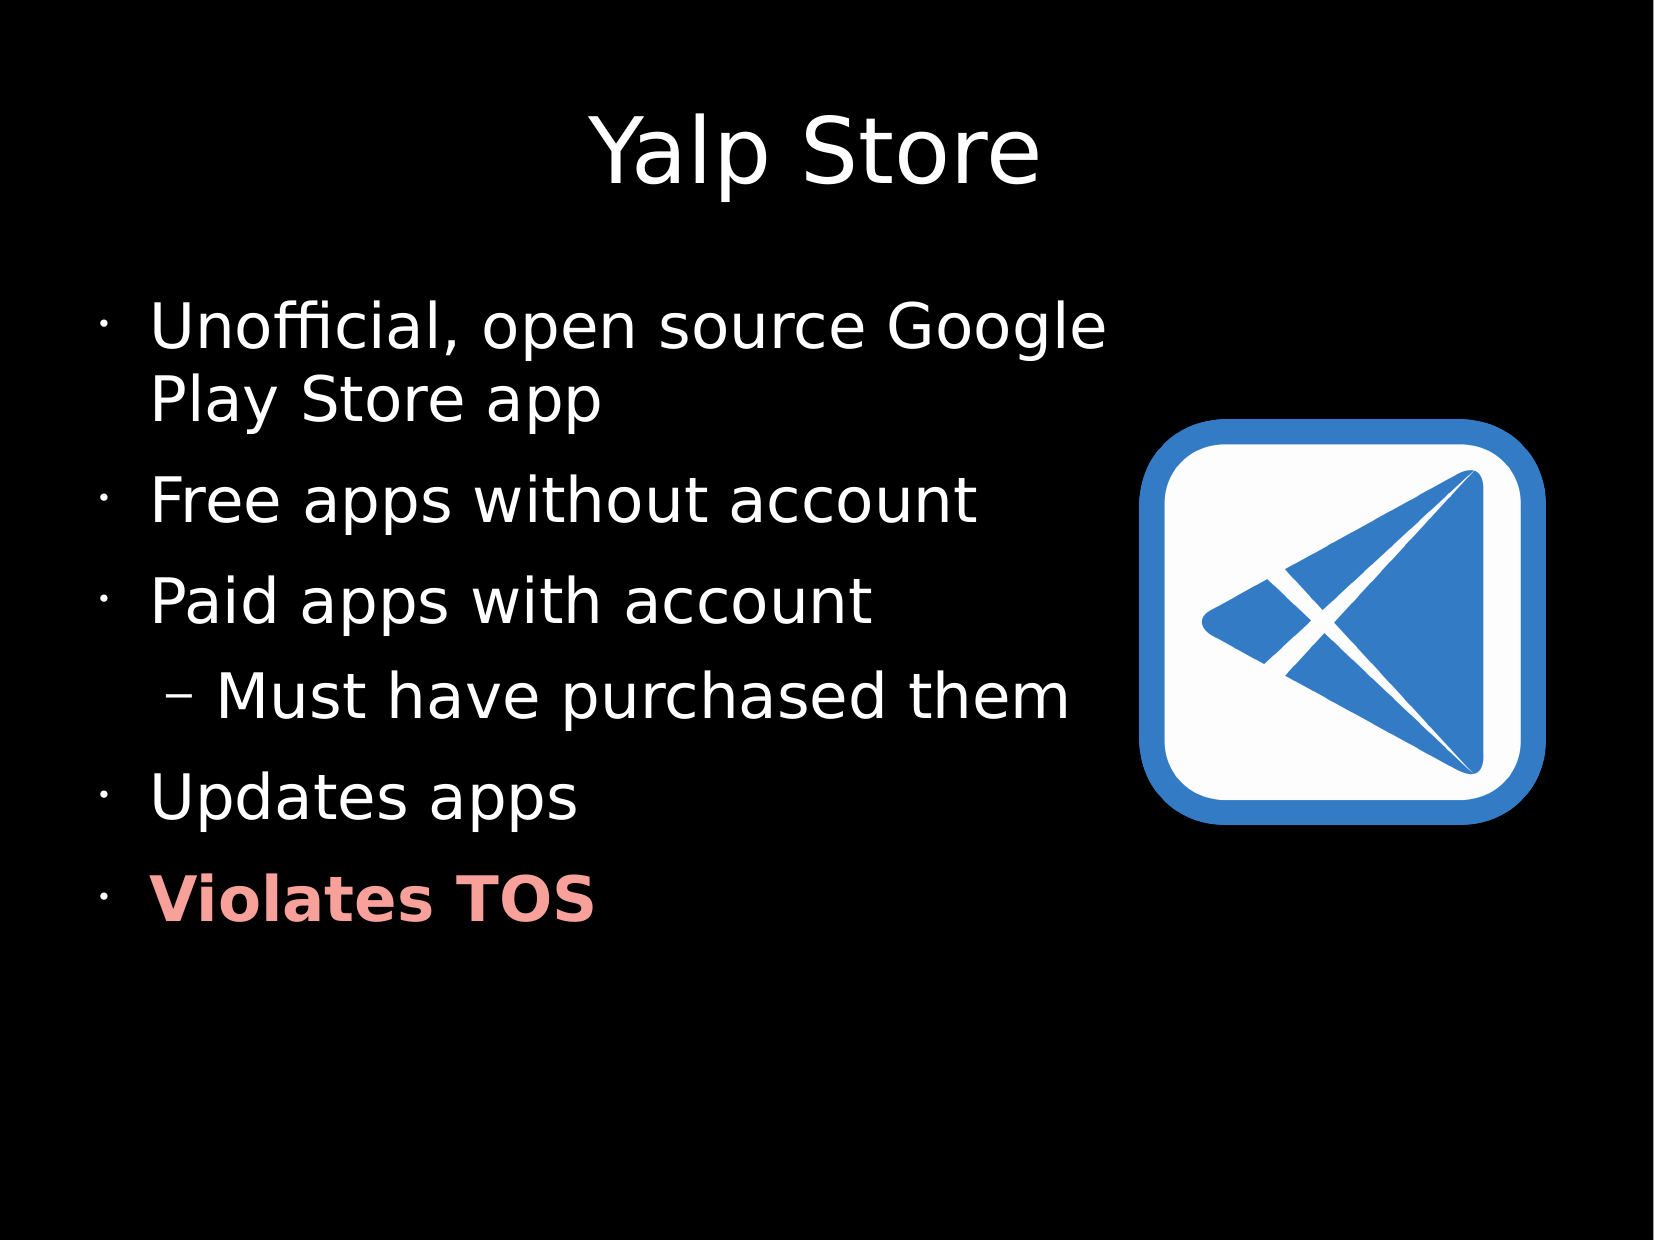

# Yalp Store
Unofficial, open source Google Play Store app
Free apps without account
Paid apps with account
Must have purchased them
Updates apps
Violates TOS